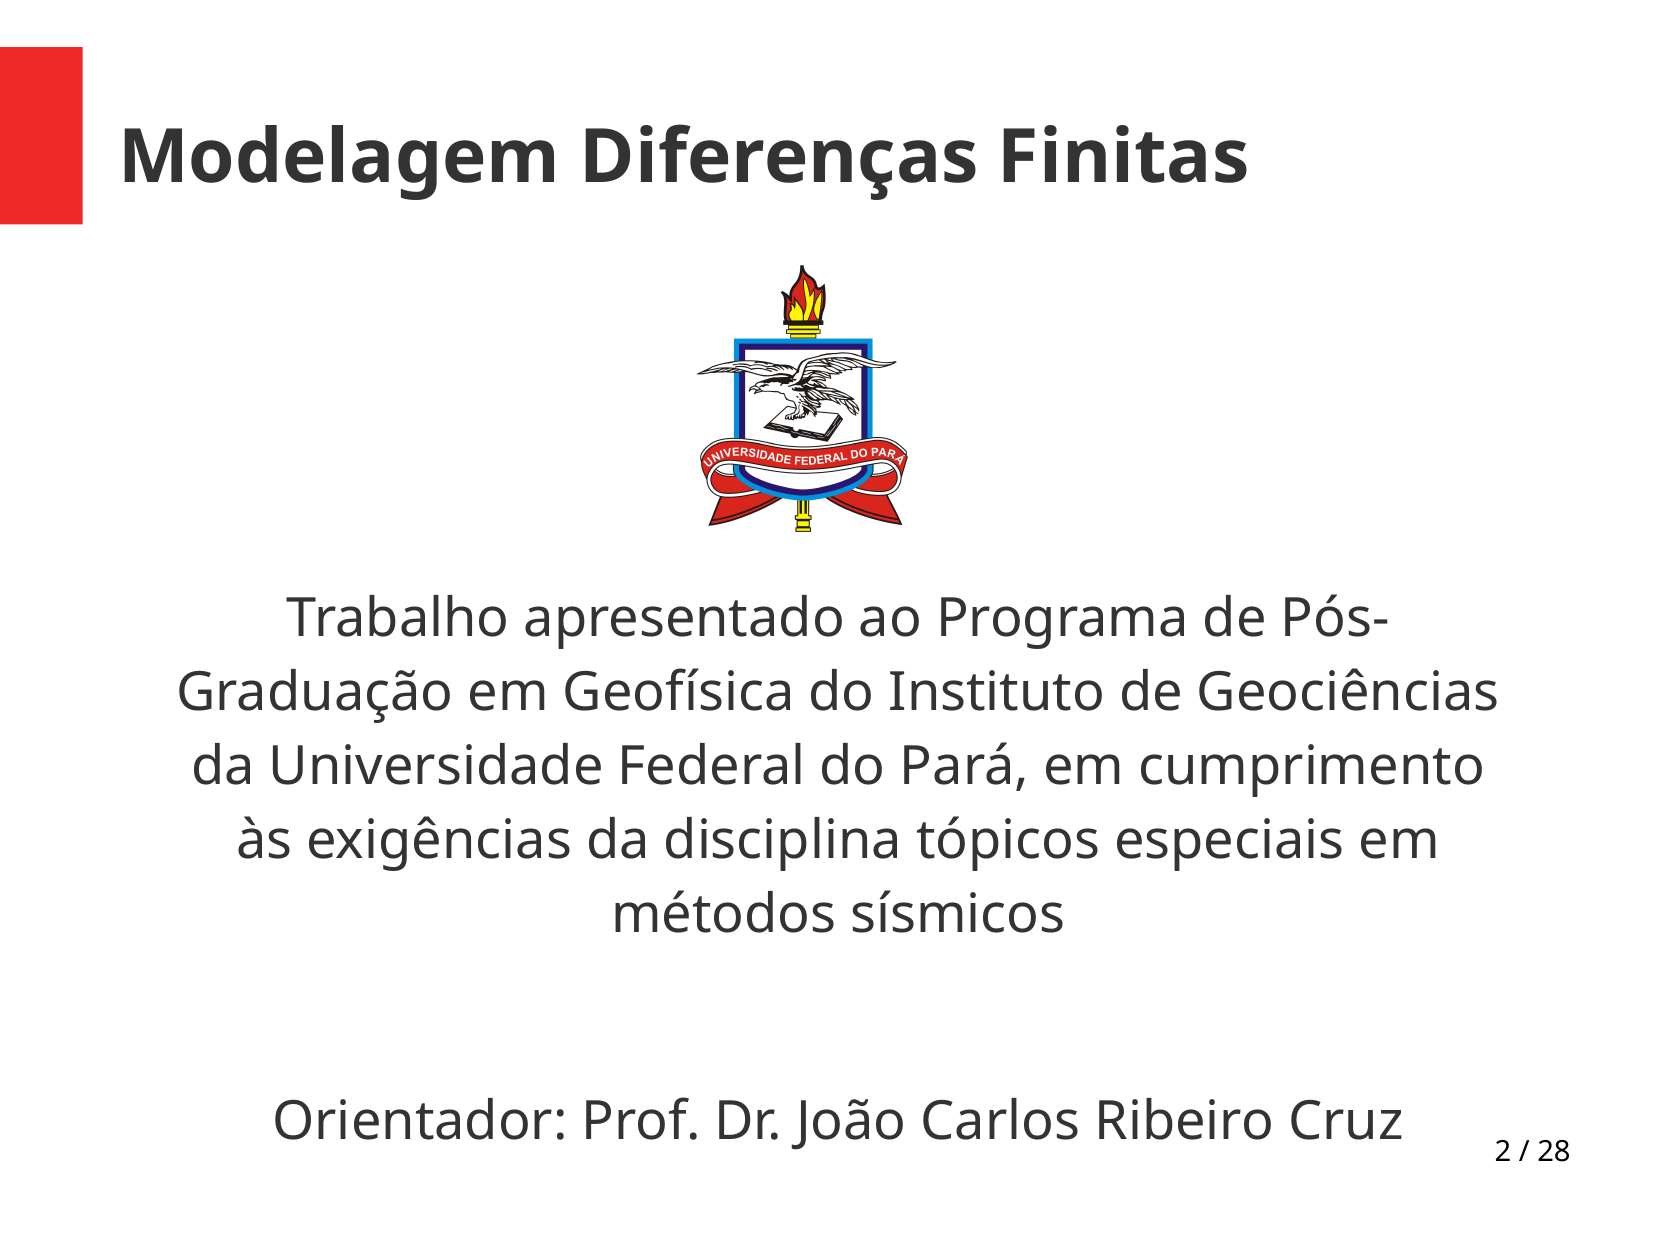

# Modelagem Diferenças Finitas
Trabalho apresentado ao Programa de Pós-Graduação em Geofísica do Instituto de Geociências da Universidade Federal do Pará, em cumprimento às exigências da disciplina tópicos especiais em métodos sísmicos
Orientador: Prof. Dr. João Carlos Ribeiro Cruz
2